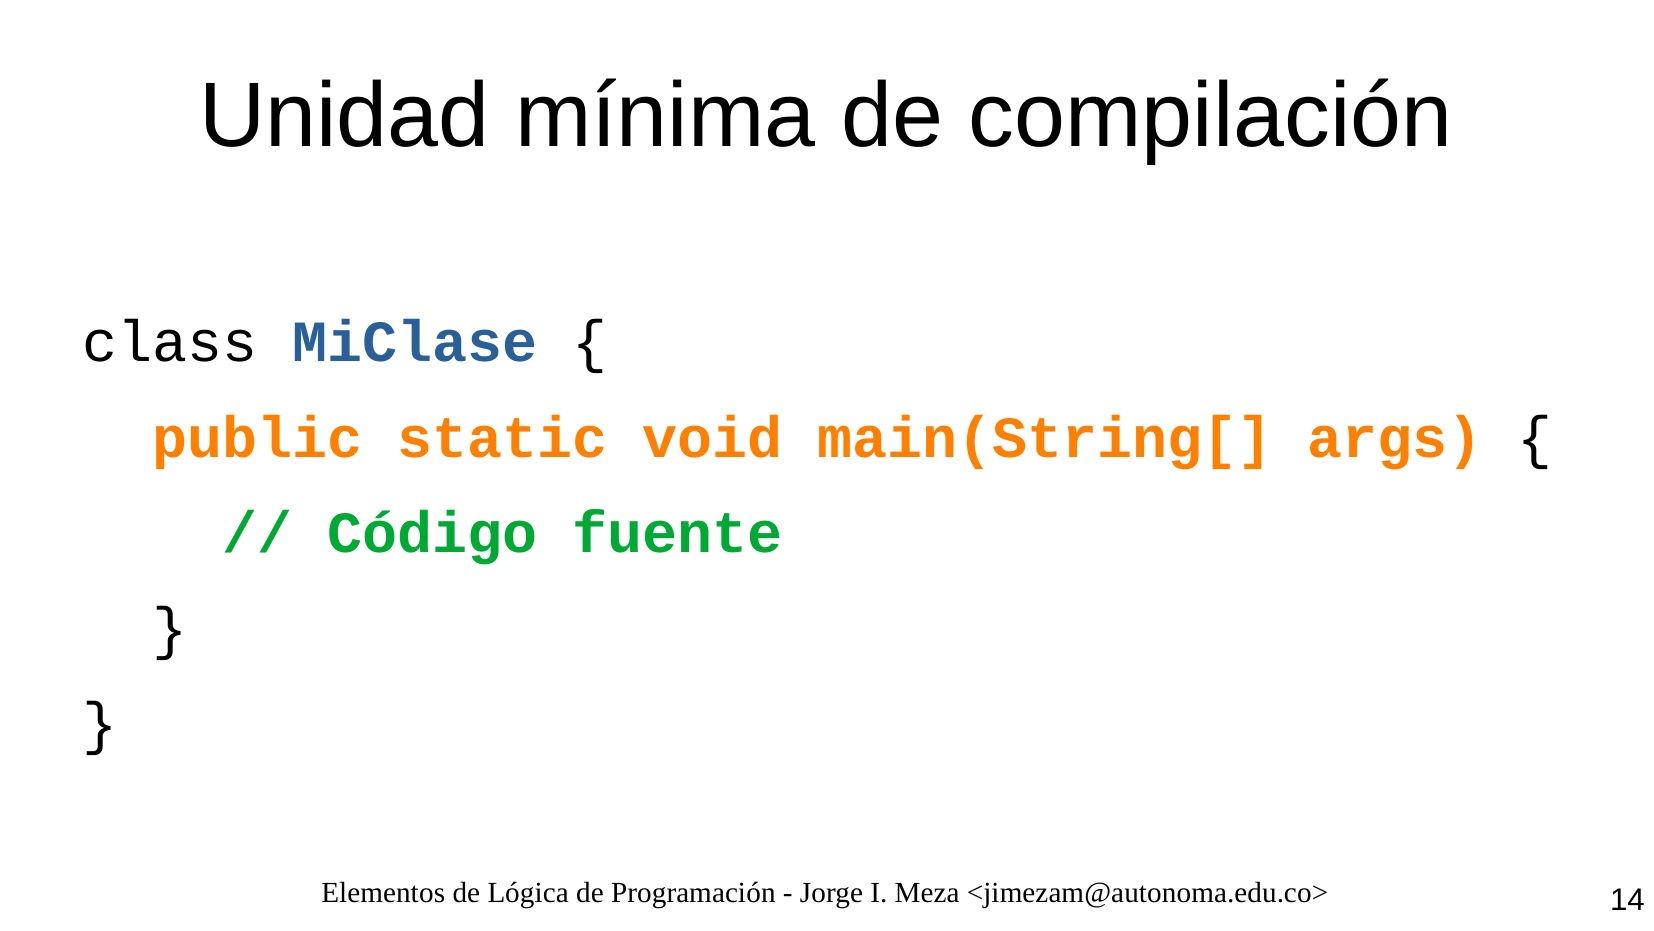

# Unidad mínima de compilación
class MiClase {
 public static void main(String[] args) {
 // Código fuente
 }
}
Elementos de Lógica de Programación - Jorge I. Meza <jimezam@autonoma.edu.co>